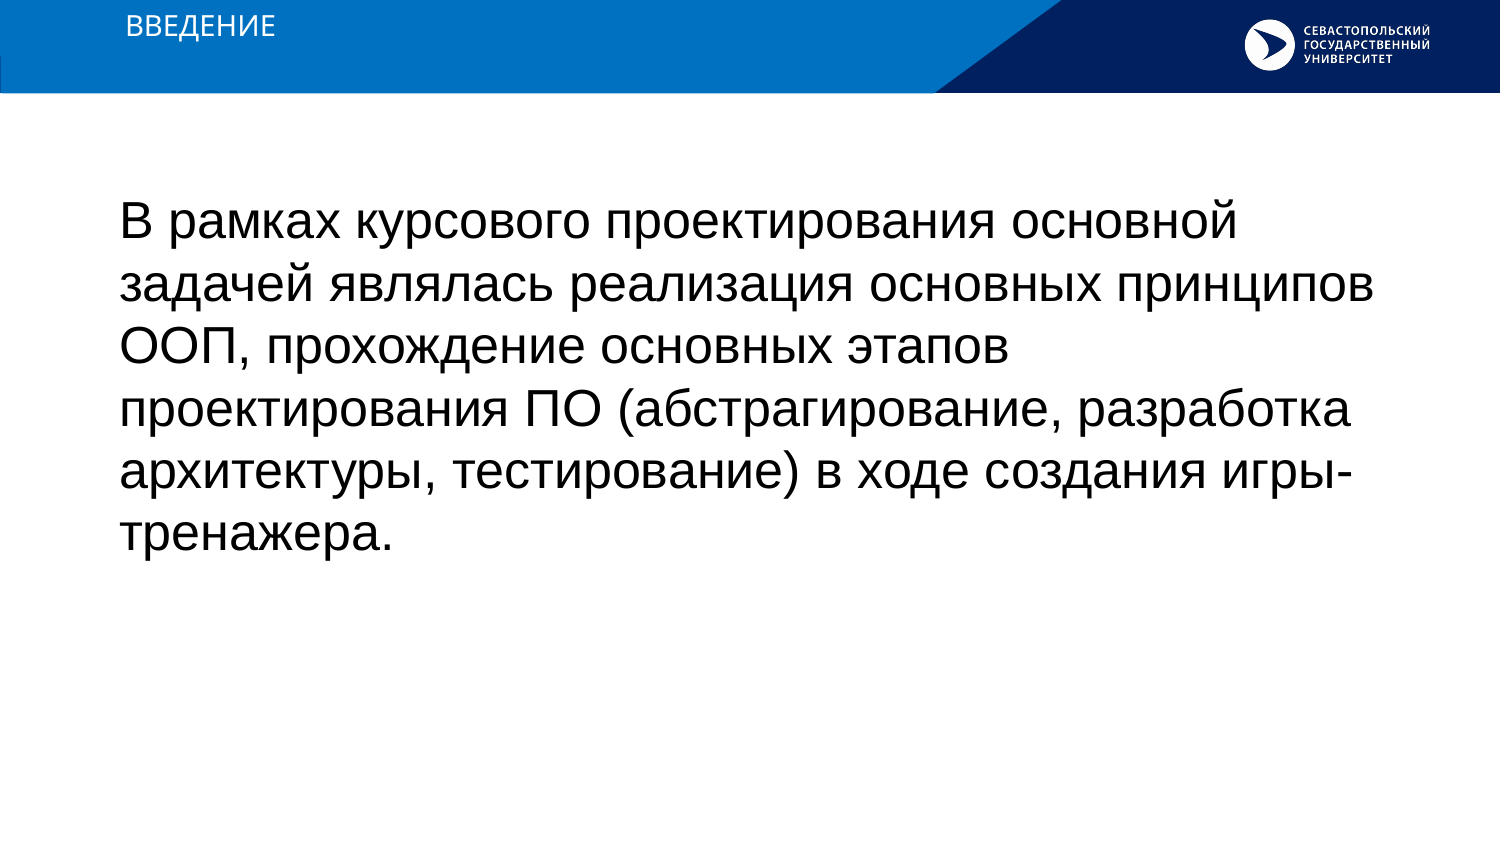

ВВЕДЕНИЕ
В рамках курсового проектирования основной задачей являлась реализация основных принципов ООП, прохождение основных этапов проектирования ПО (абстрагирование, разработка архитектуры, тестирование) в ходе создания игры-тренажера.